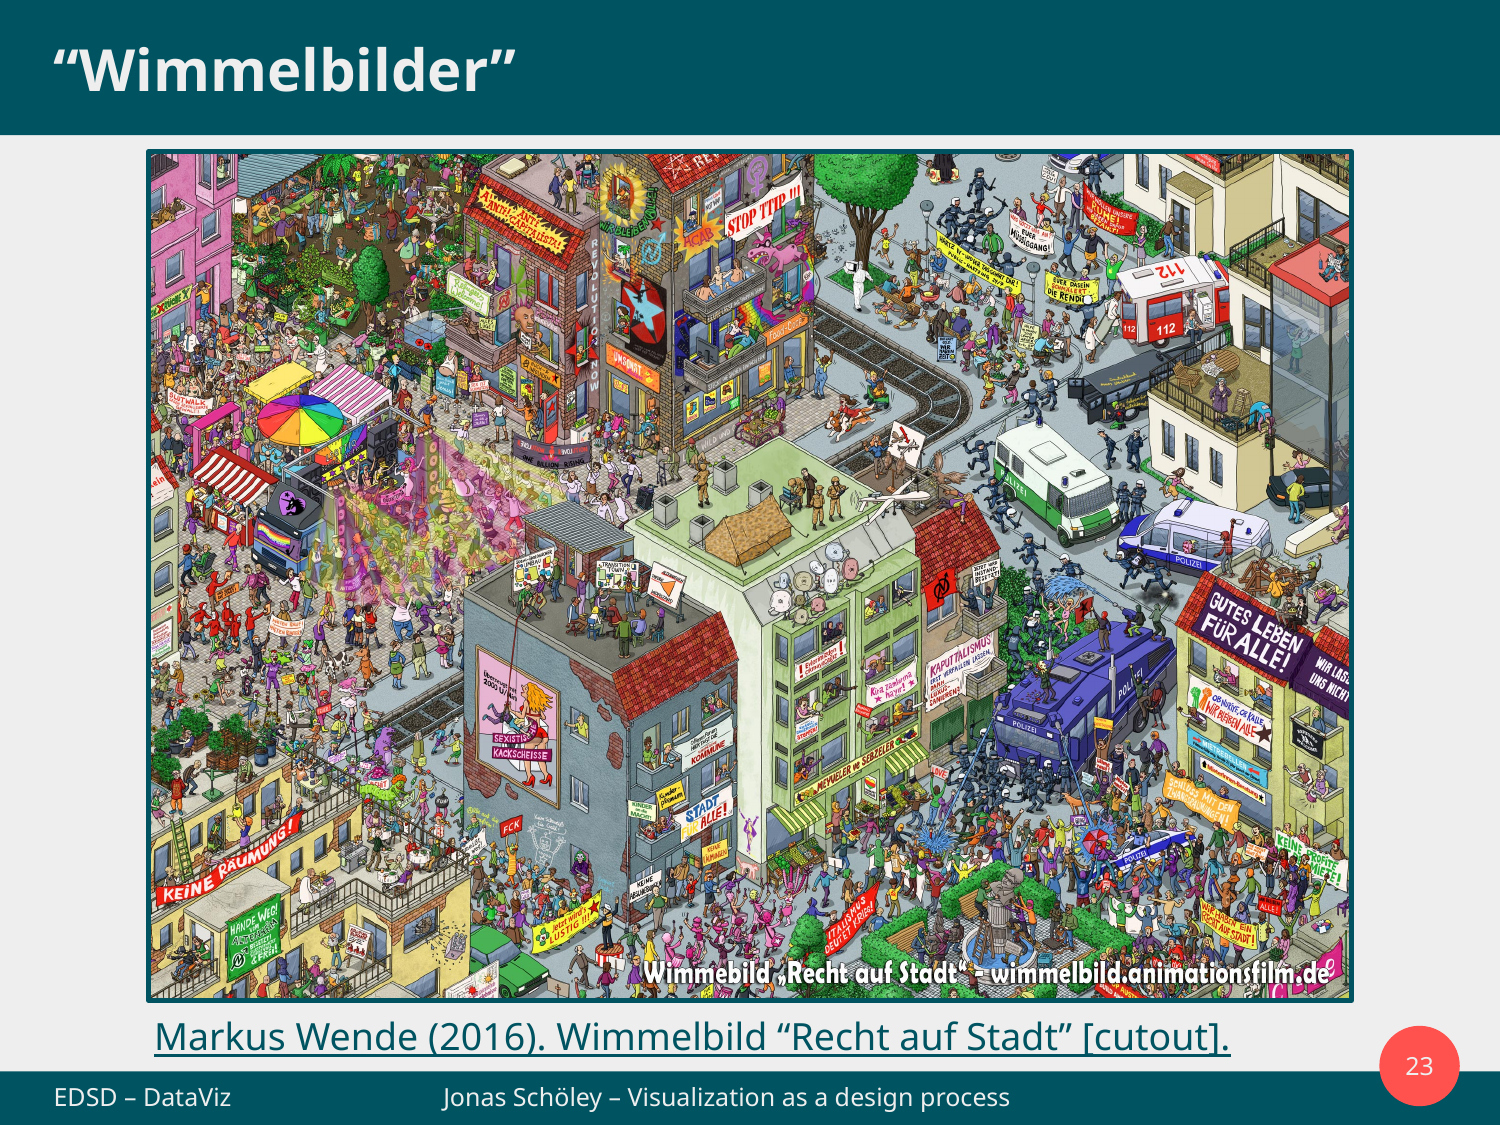

# “Wimmelbilder”
Markus Wende (2016). Wimmelbild “Recht auf Stadt” [cutout].
23
EDSD – DataViz
Jonas Schöley – Visualization as a design process